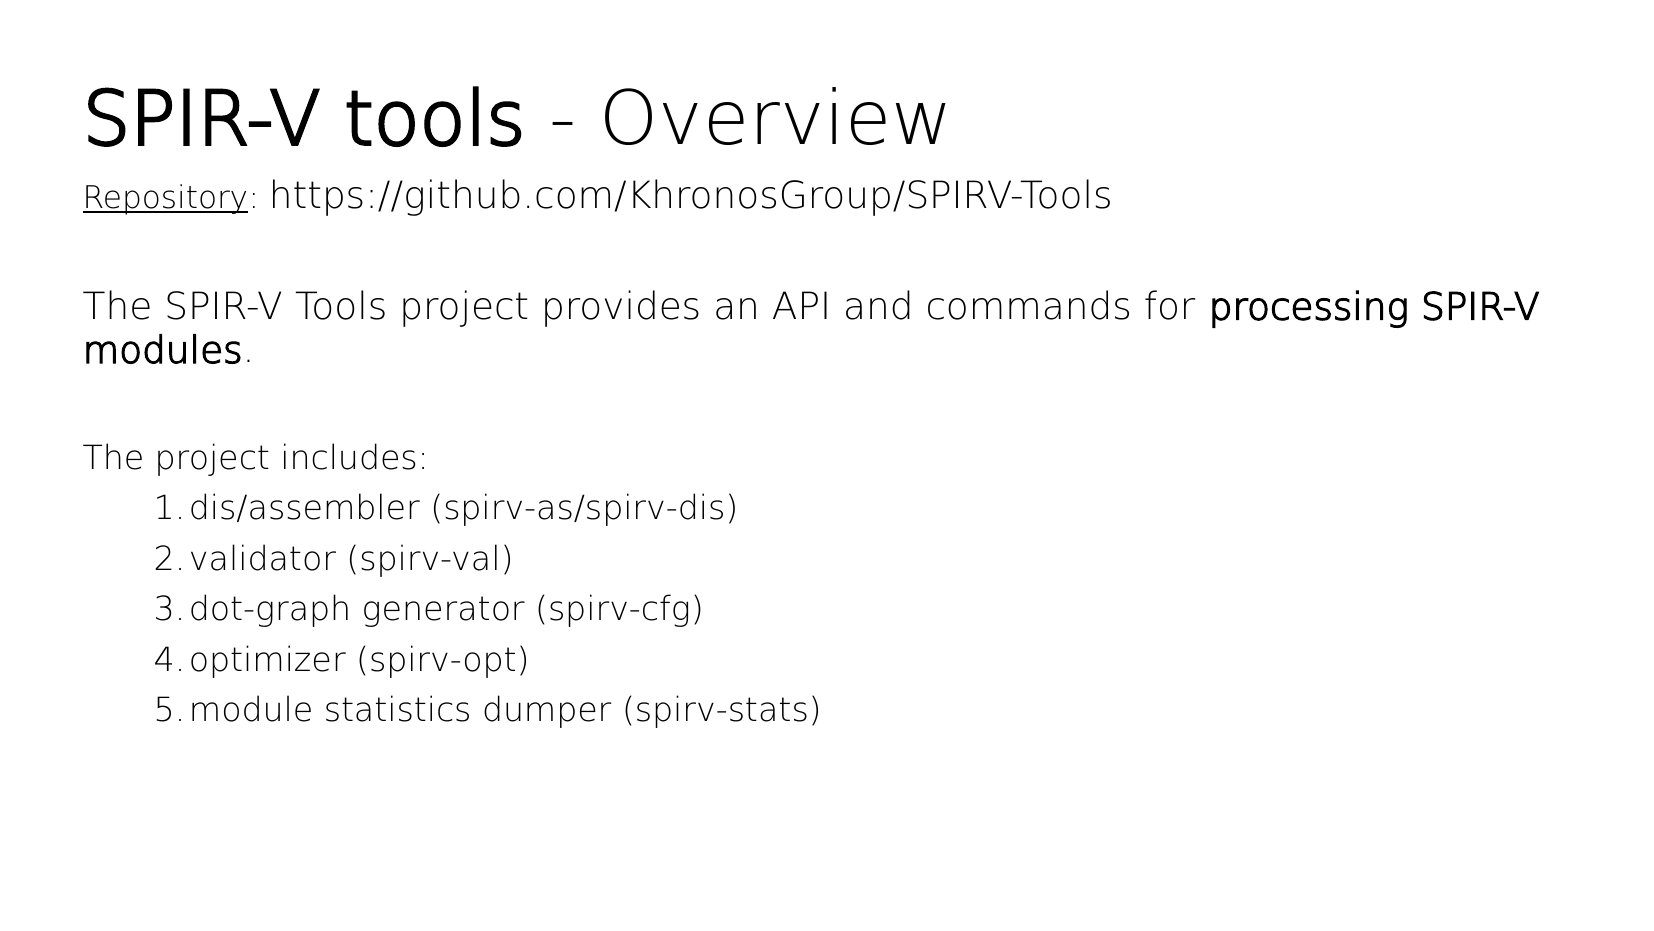

# SPIR-V tools - Overview
Repository: https://github.com/KhronosGroup/SPIRV-Tools
The SPIR-V Tools project provides an API and commands for processing SPIR-V modules.
The project includes:
dis/assembler (spirv-as/spirv-dis)
validator (spirv-val)
dot-graph generator (spirv-cfg)
optimizer (spirv-opt)
module statistics dumper (spirv-stats)